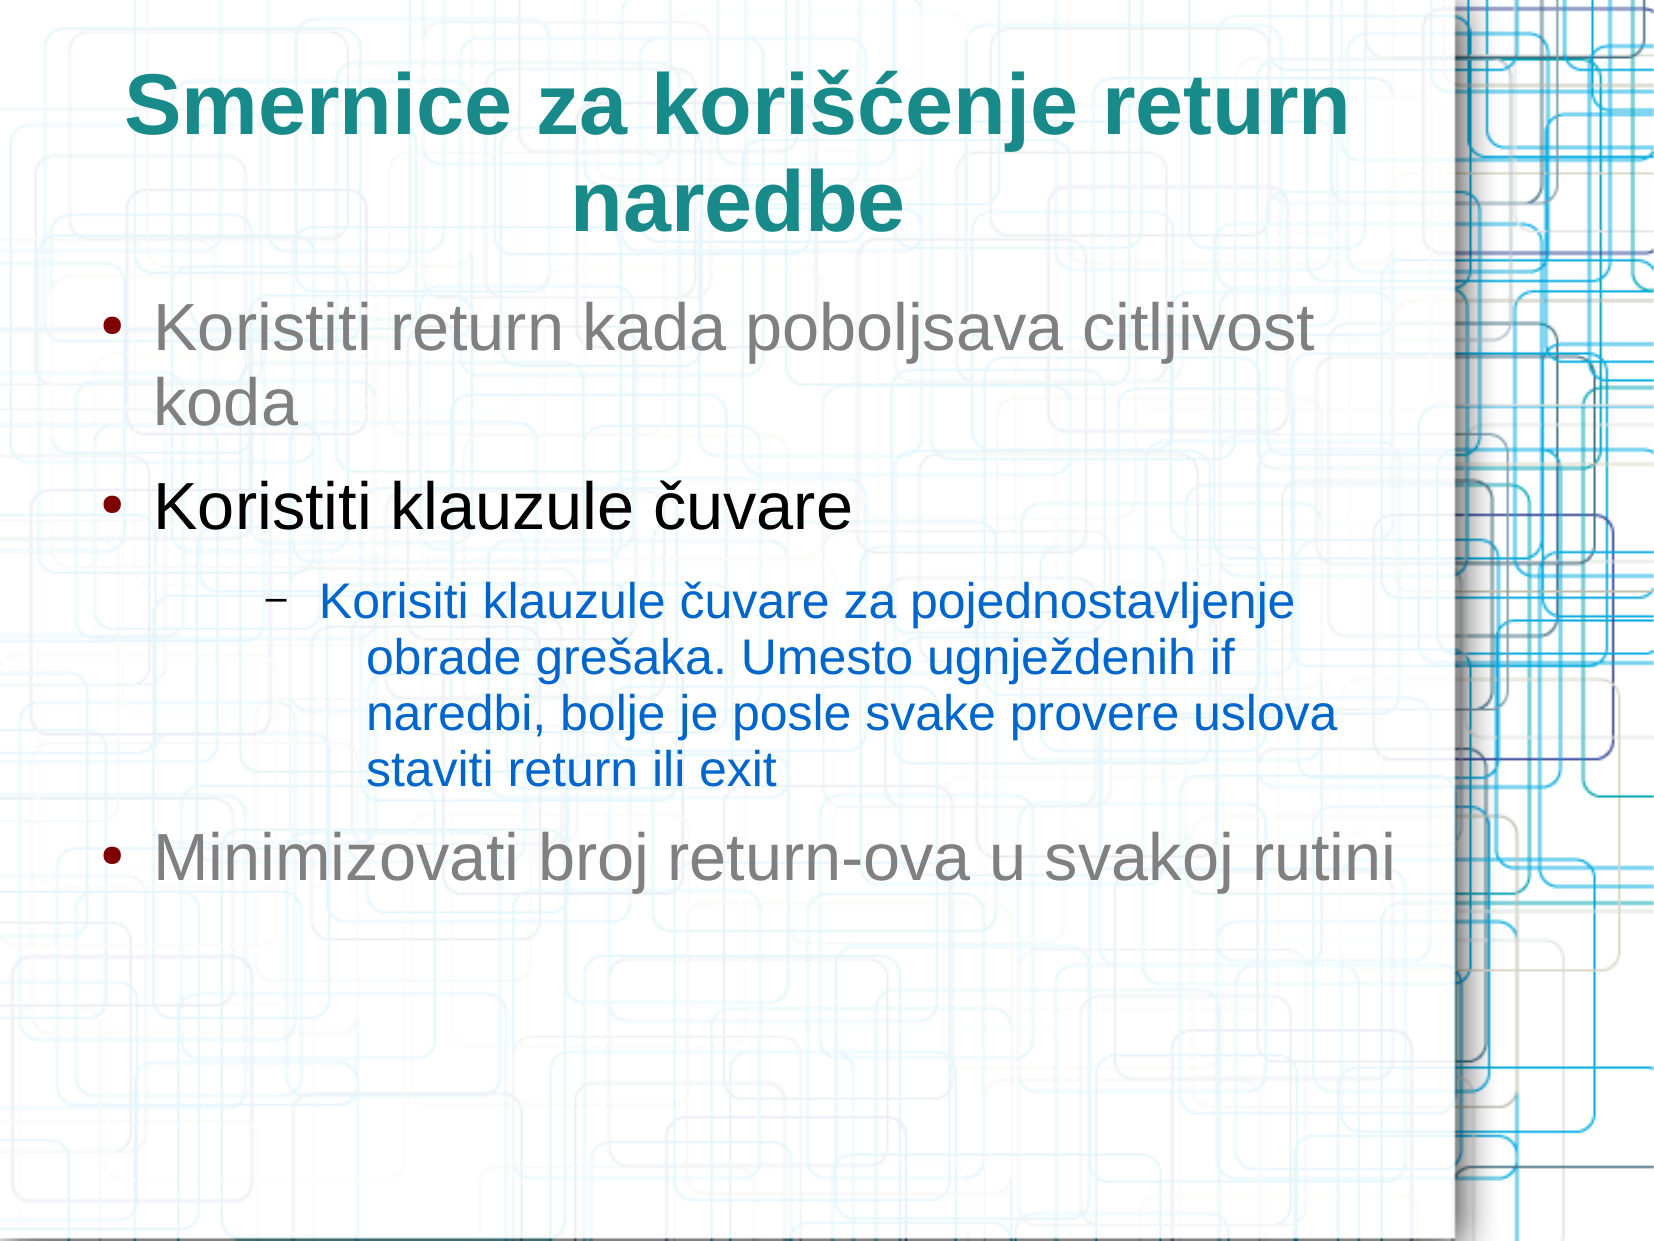

# Smernice za korišćenje return naredbe
Koristiti return kada poboljsava citljivost koda
Koristiti klauzule čuvare
Korisiti klauzule čuvare za pojednostavljenje obrade grešaka. Umesto ugnježdenih if naredbi, bolje je posle svake provere uslova staviti return ili exit
Minimizovati broj return-ova u svakoj rutini